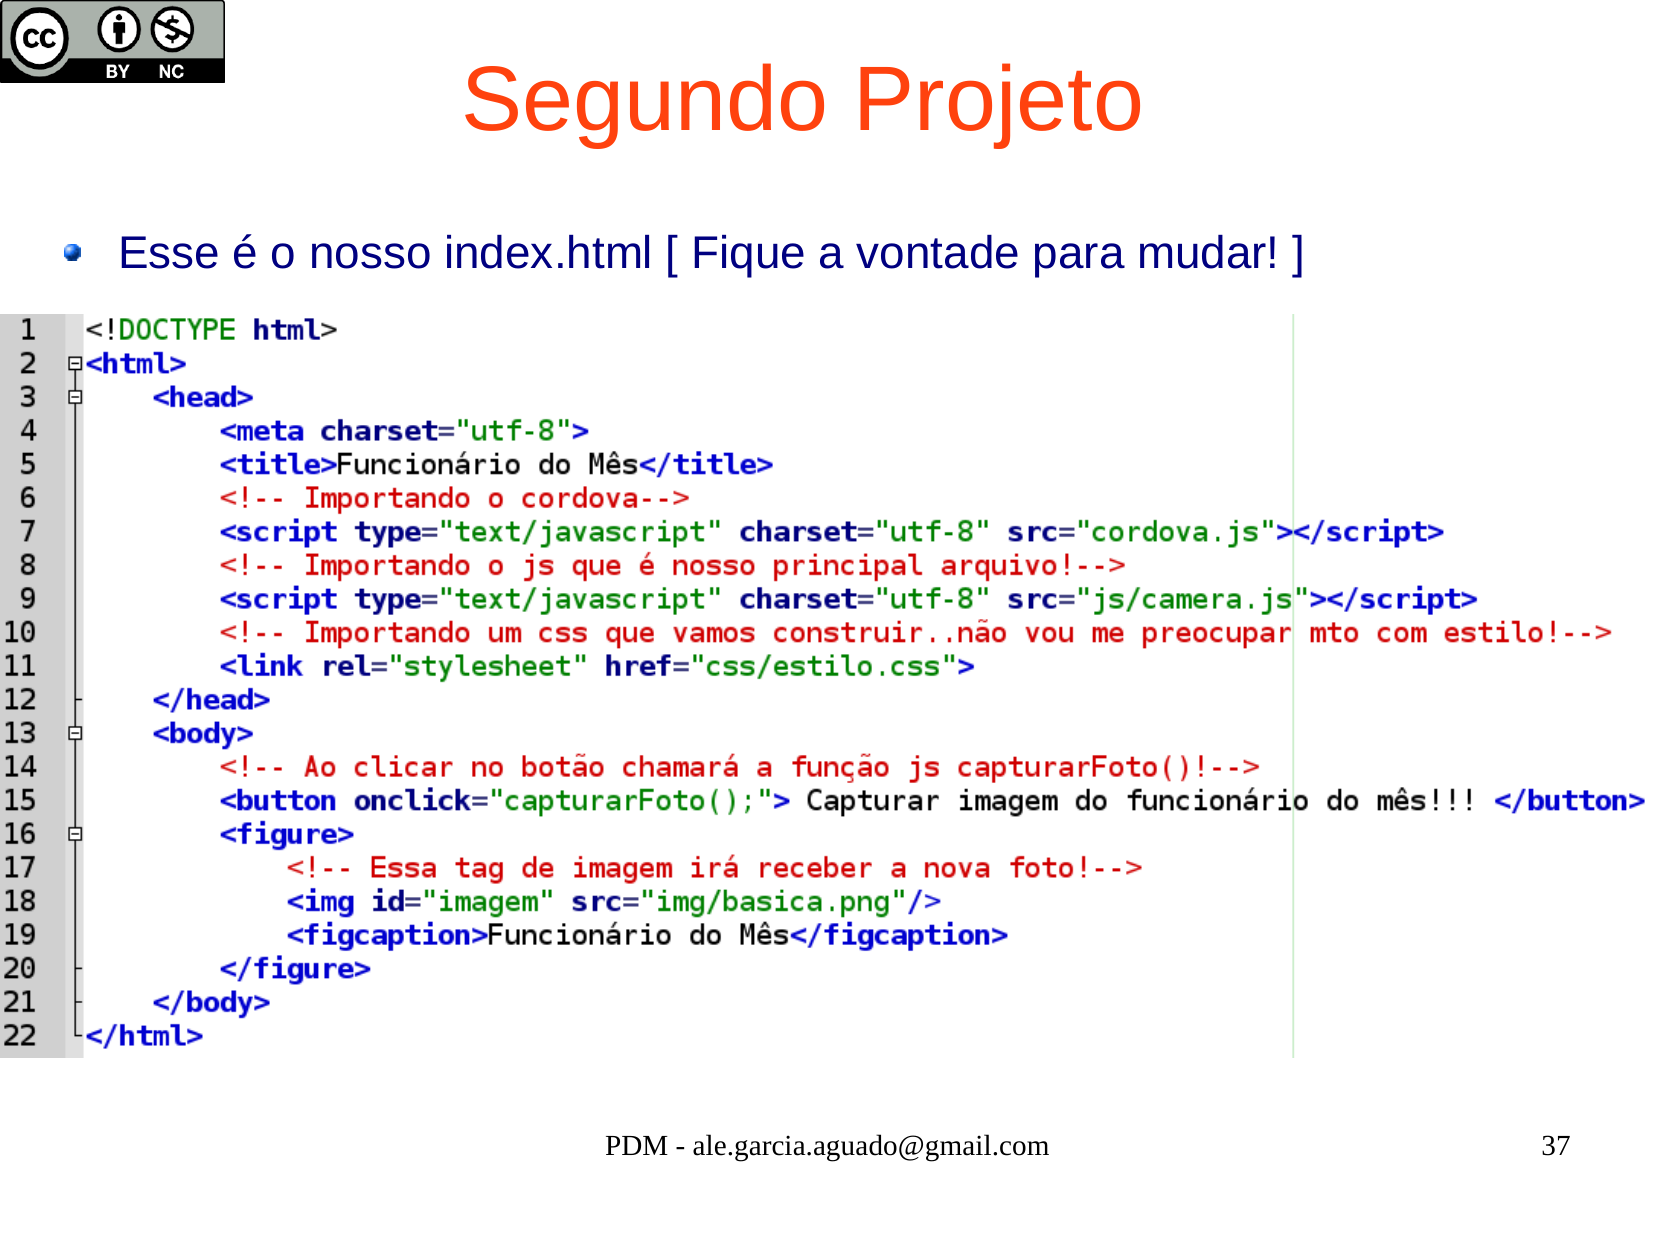

# Segundo Projeto
Esse é o nosso index.html [ Fique a vontade para mudar! ]
PDM - ale.garcia.aguado@gmail.com
37